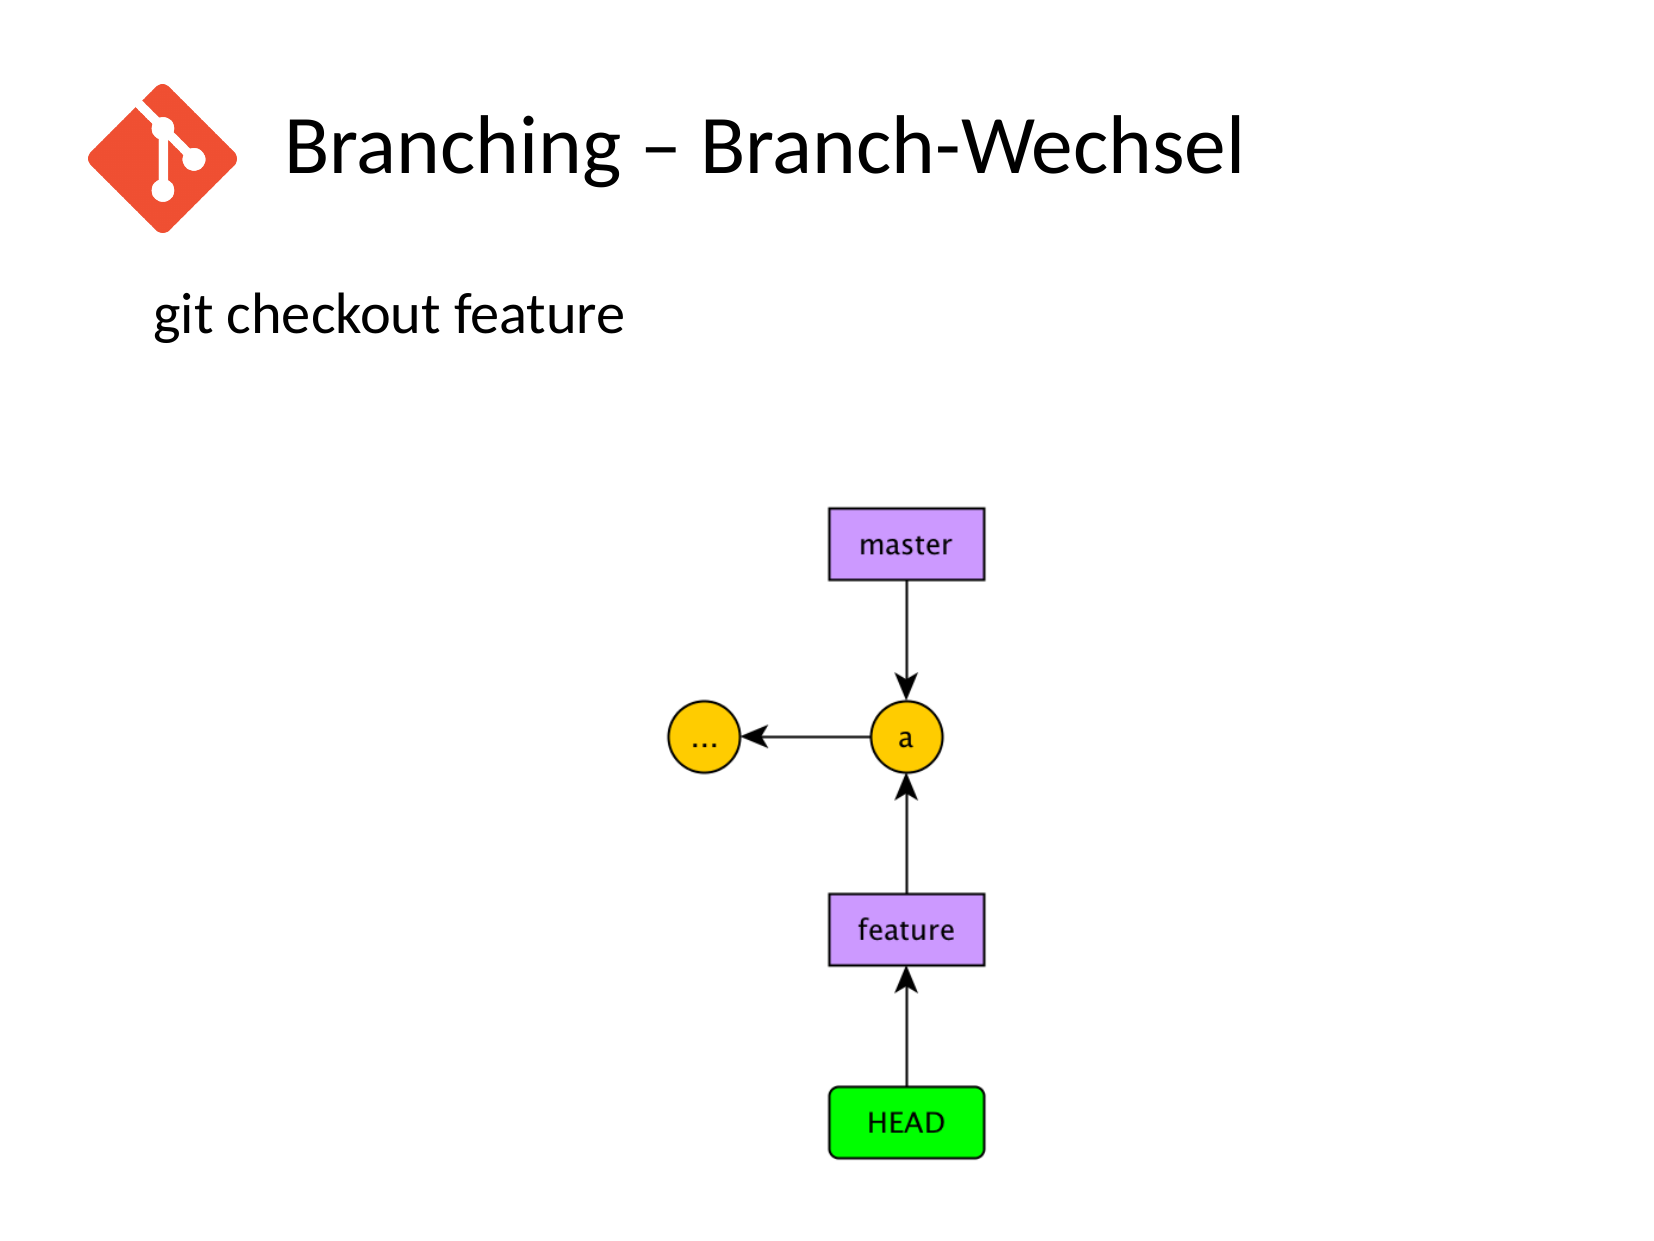

# Branching – Branch-Wechsel
git checkout feature